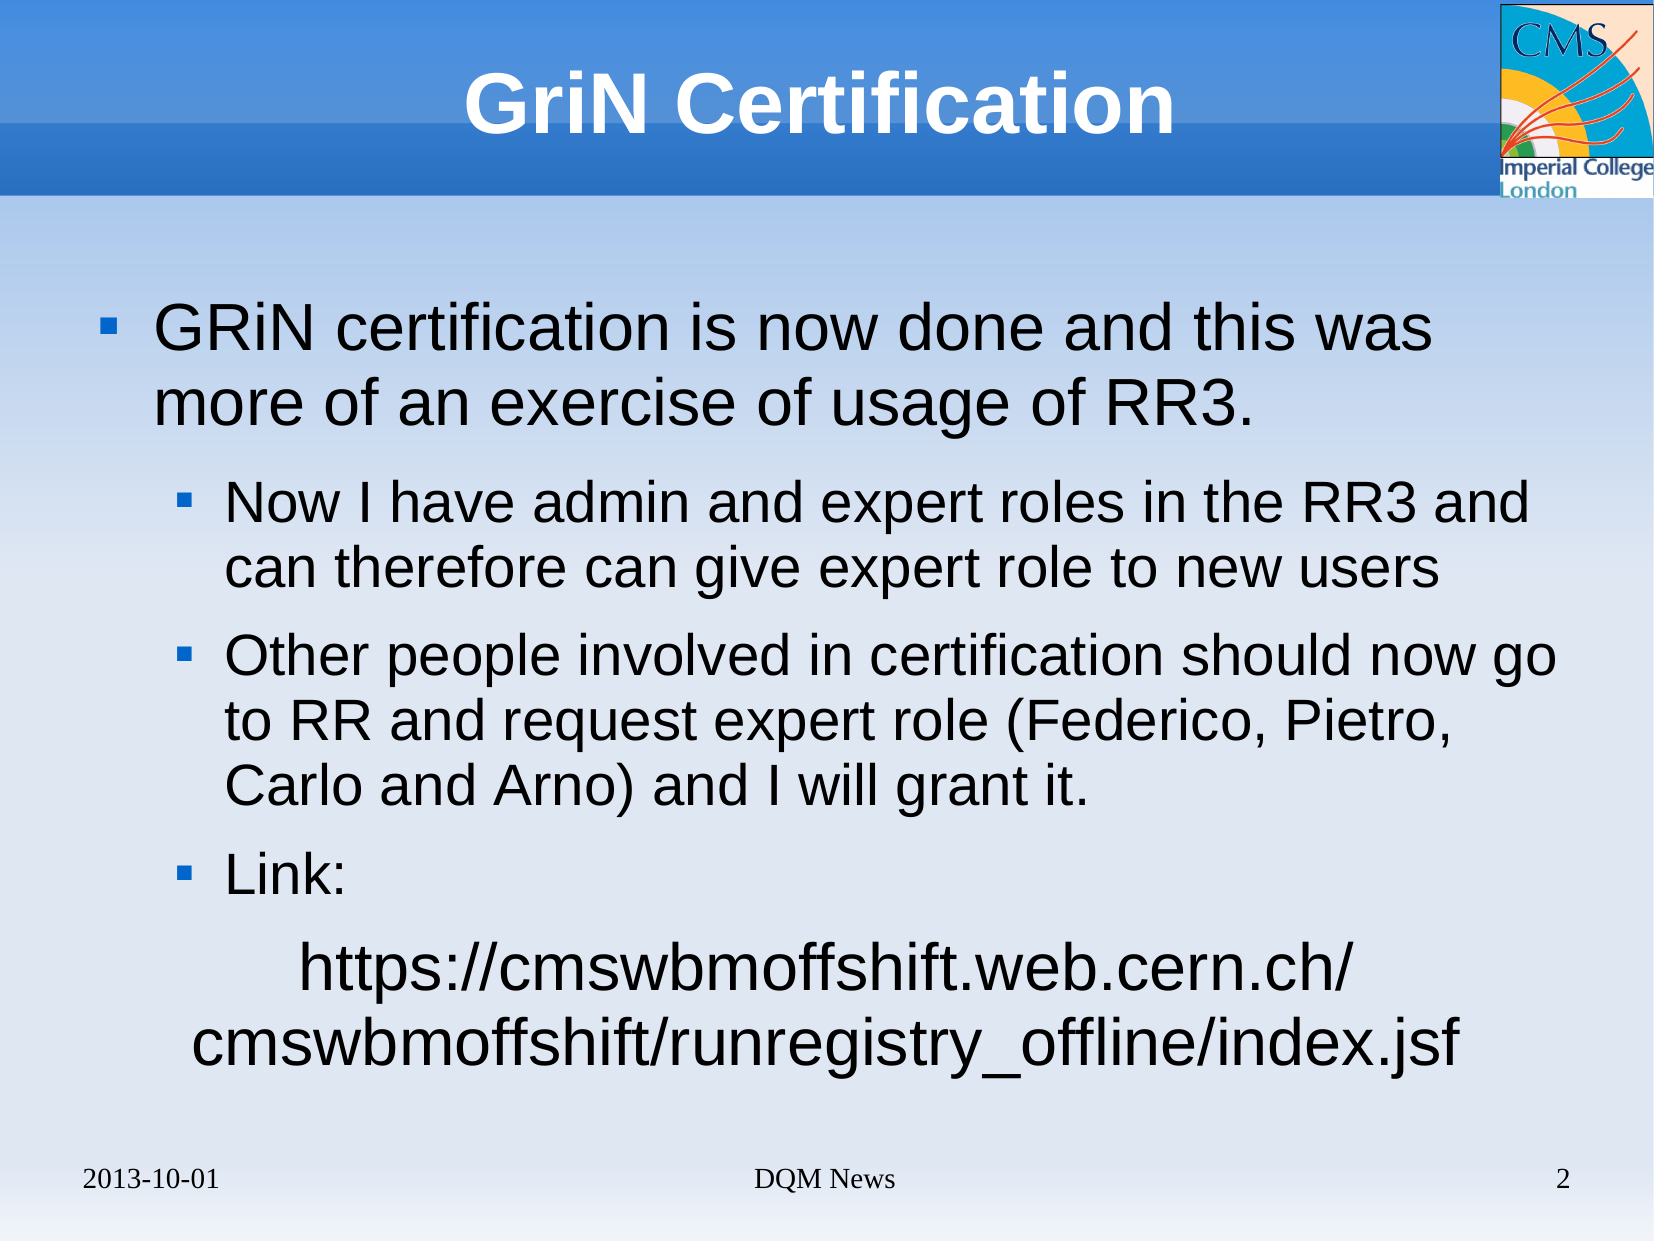

# GriN Certification
GRiN certification is now done and this was more of an exercise of usage of RR3.
Now I have admin and expert roles in the RR3 and can therefore can give expert role to new users
Other people involved in certification should now go to RR and request expert role (Federico, Pietro, Carlo and Arno) and I will grant it.
Link:
https://cmswbmoffshift.web.cern.ch/cmswbmoffshift/runregistry_offline/index.jsf
2013-10-01
DQM News
2